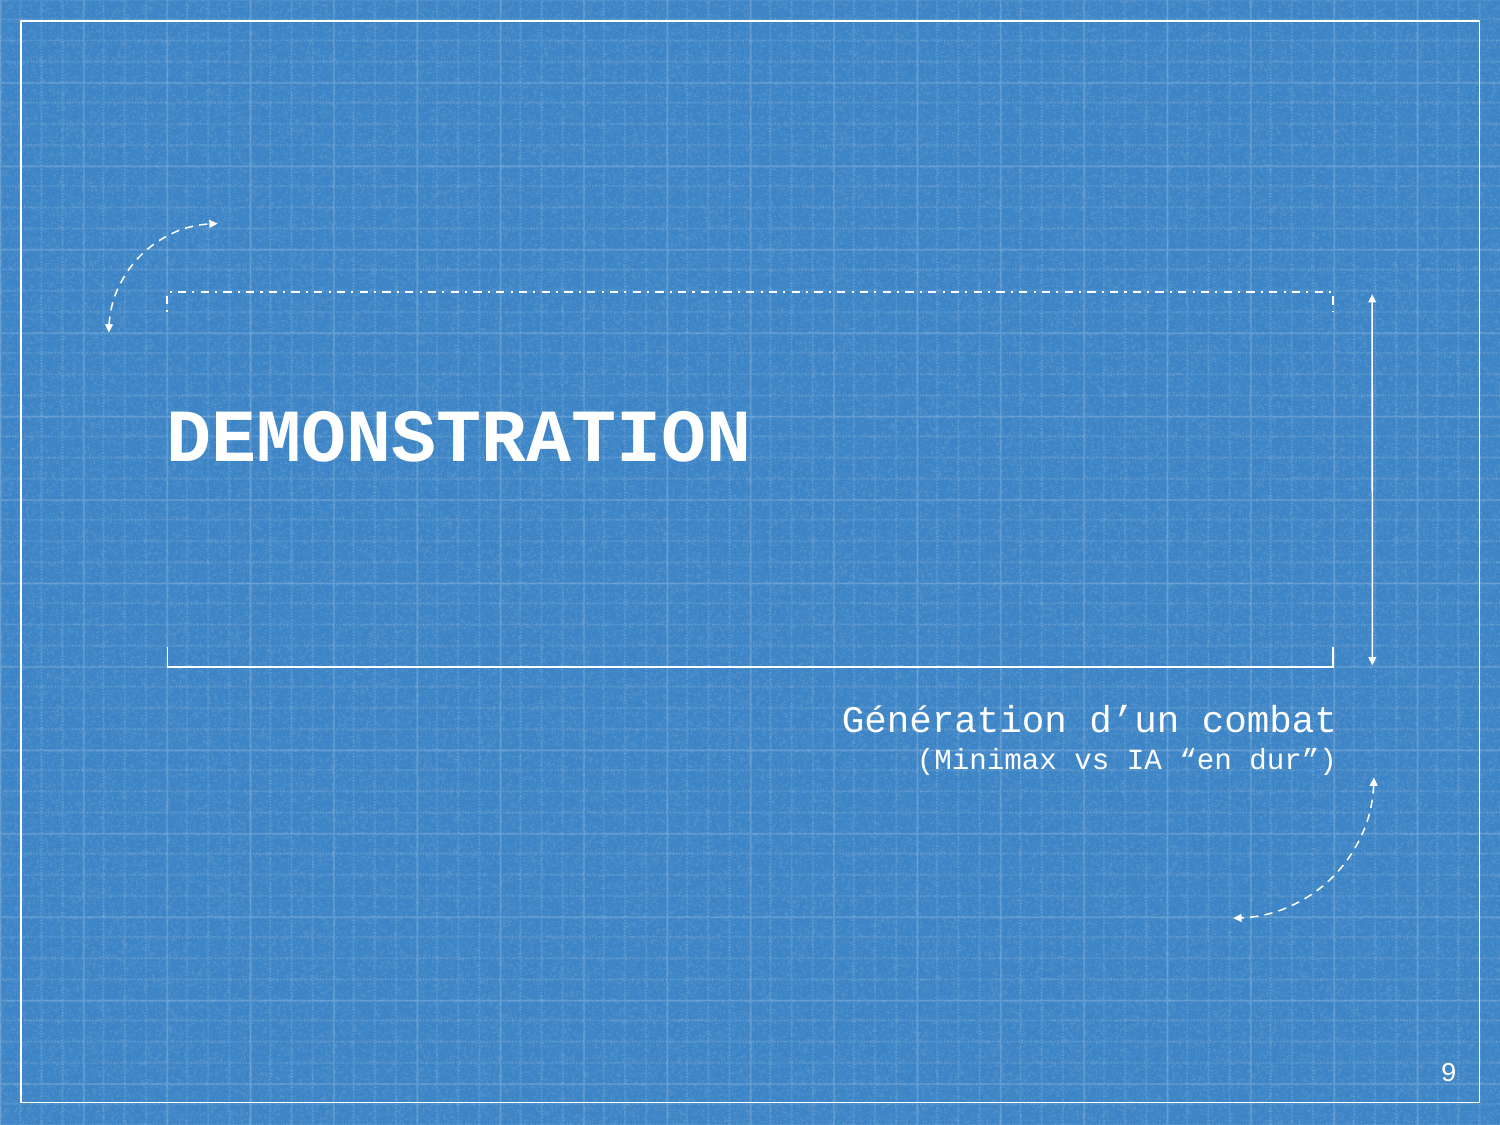

# DEMONSTRATION
Génération d’un combat
(Minimax vs IA “en dur”)